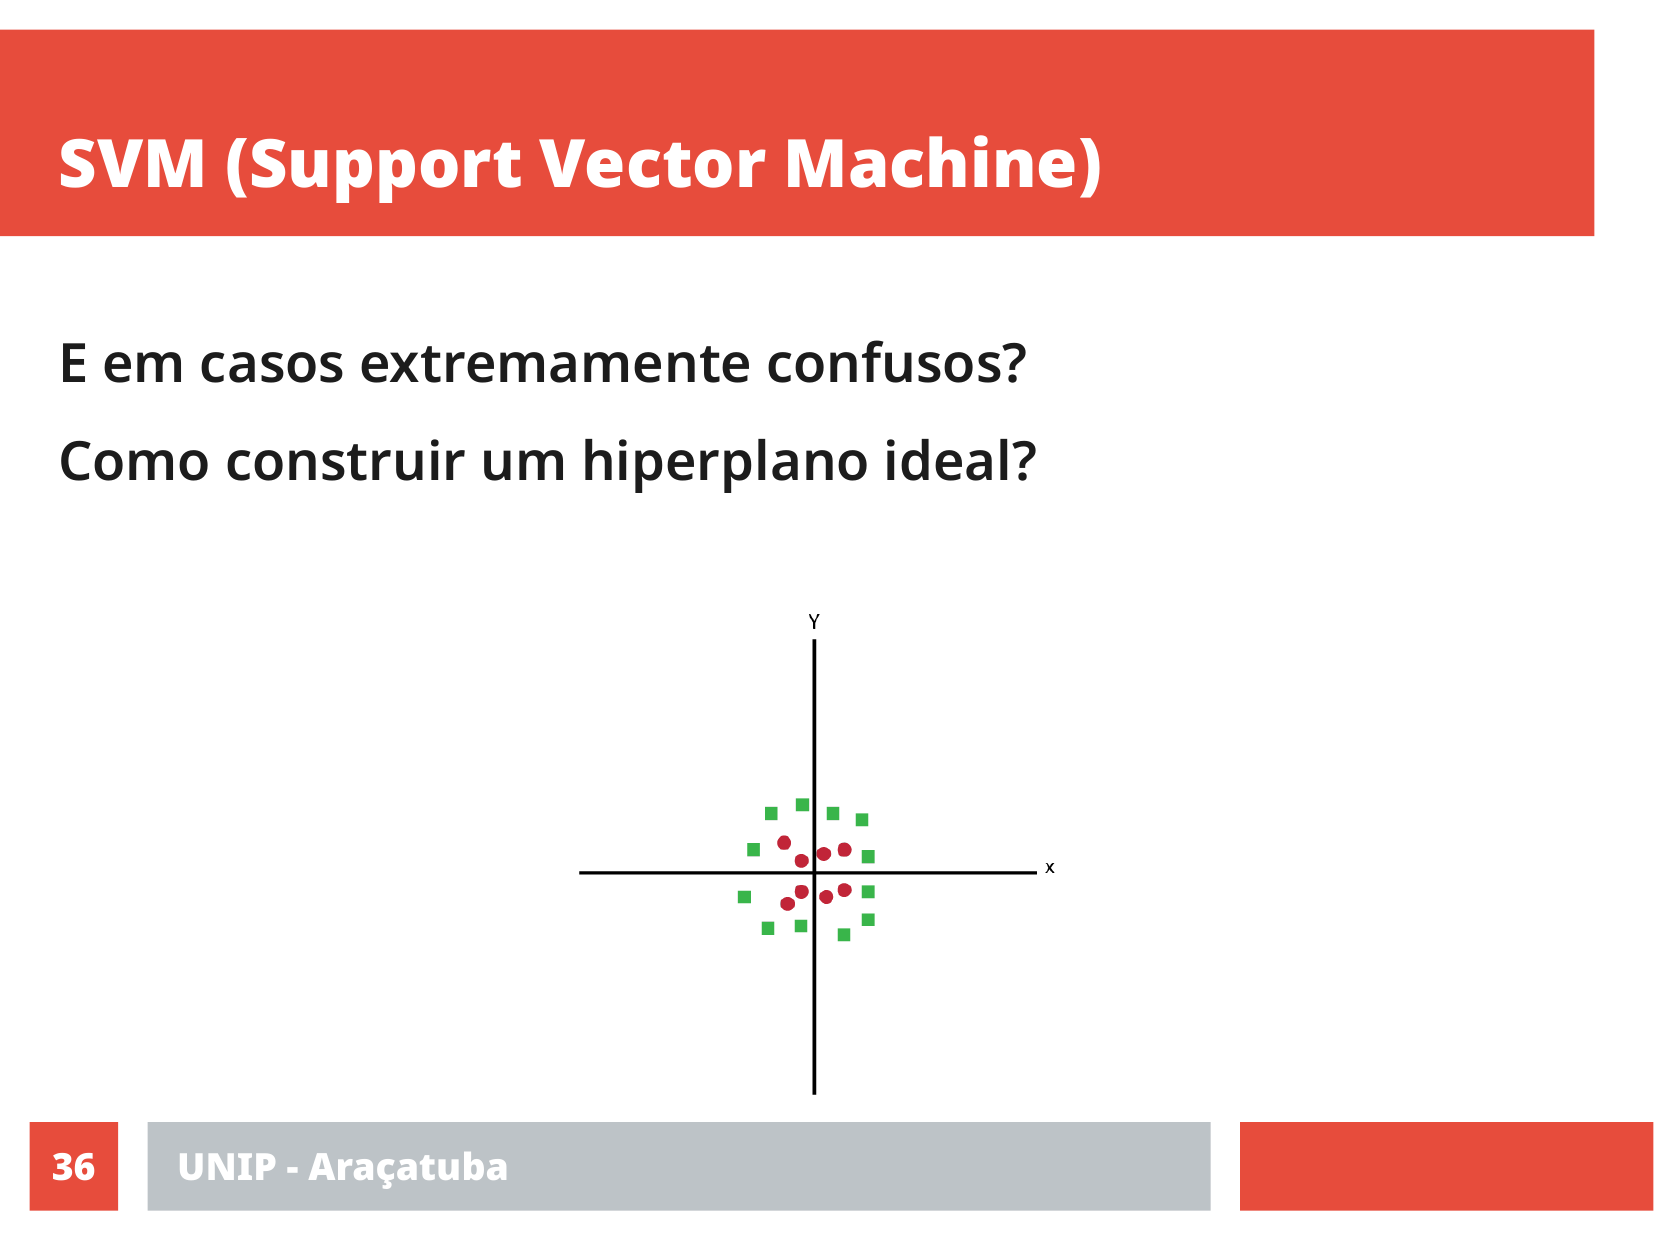

# SVM (Support Vector Machine)
E em casos extremamente confusos?
Como construir um hiperplano ideal?
36
UNIP - Araçatuba